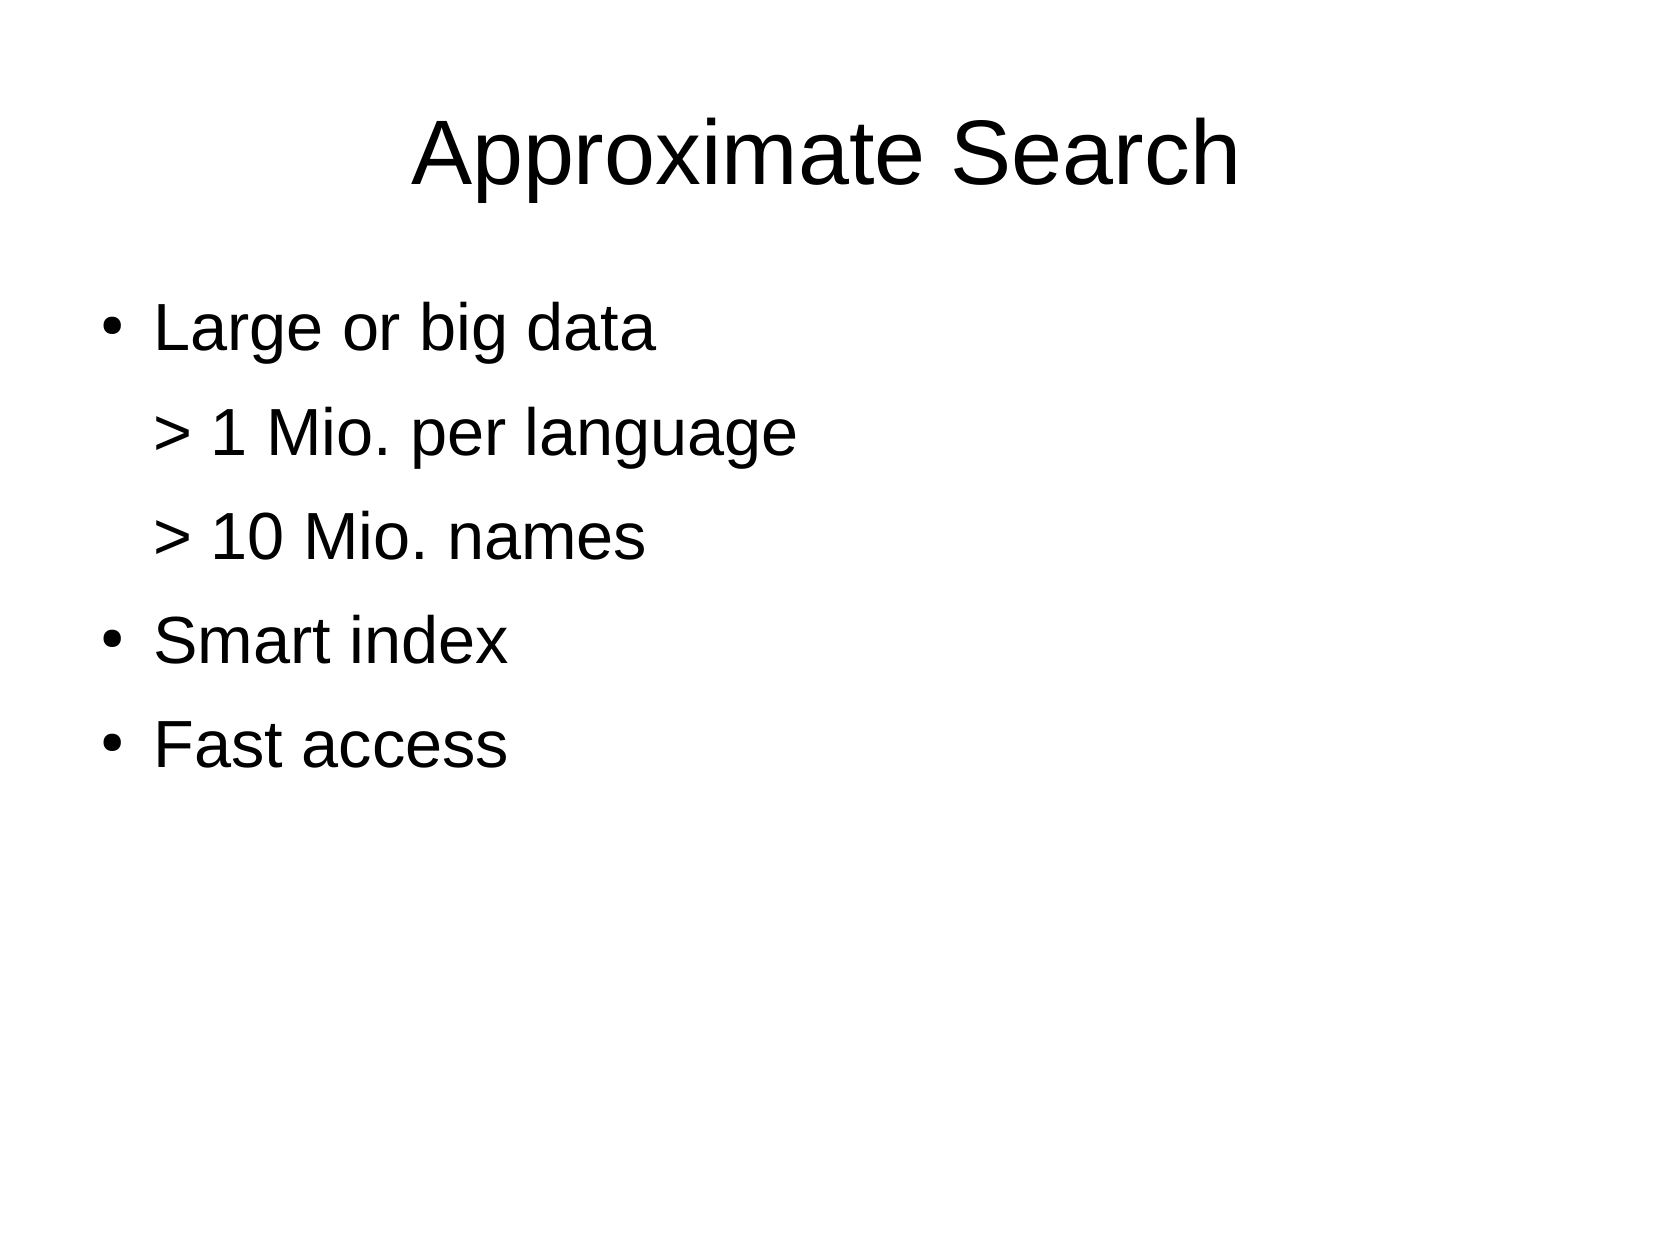

# Approximate Search
Large or big data
> 1 Mio. per language
> 10 Mio. names
Smart index
Fast access